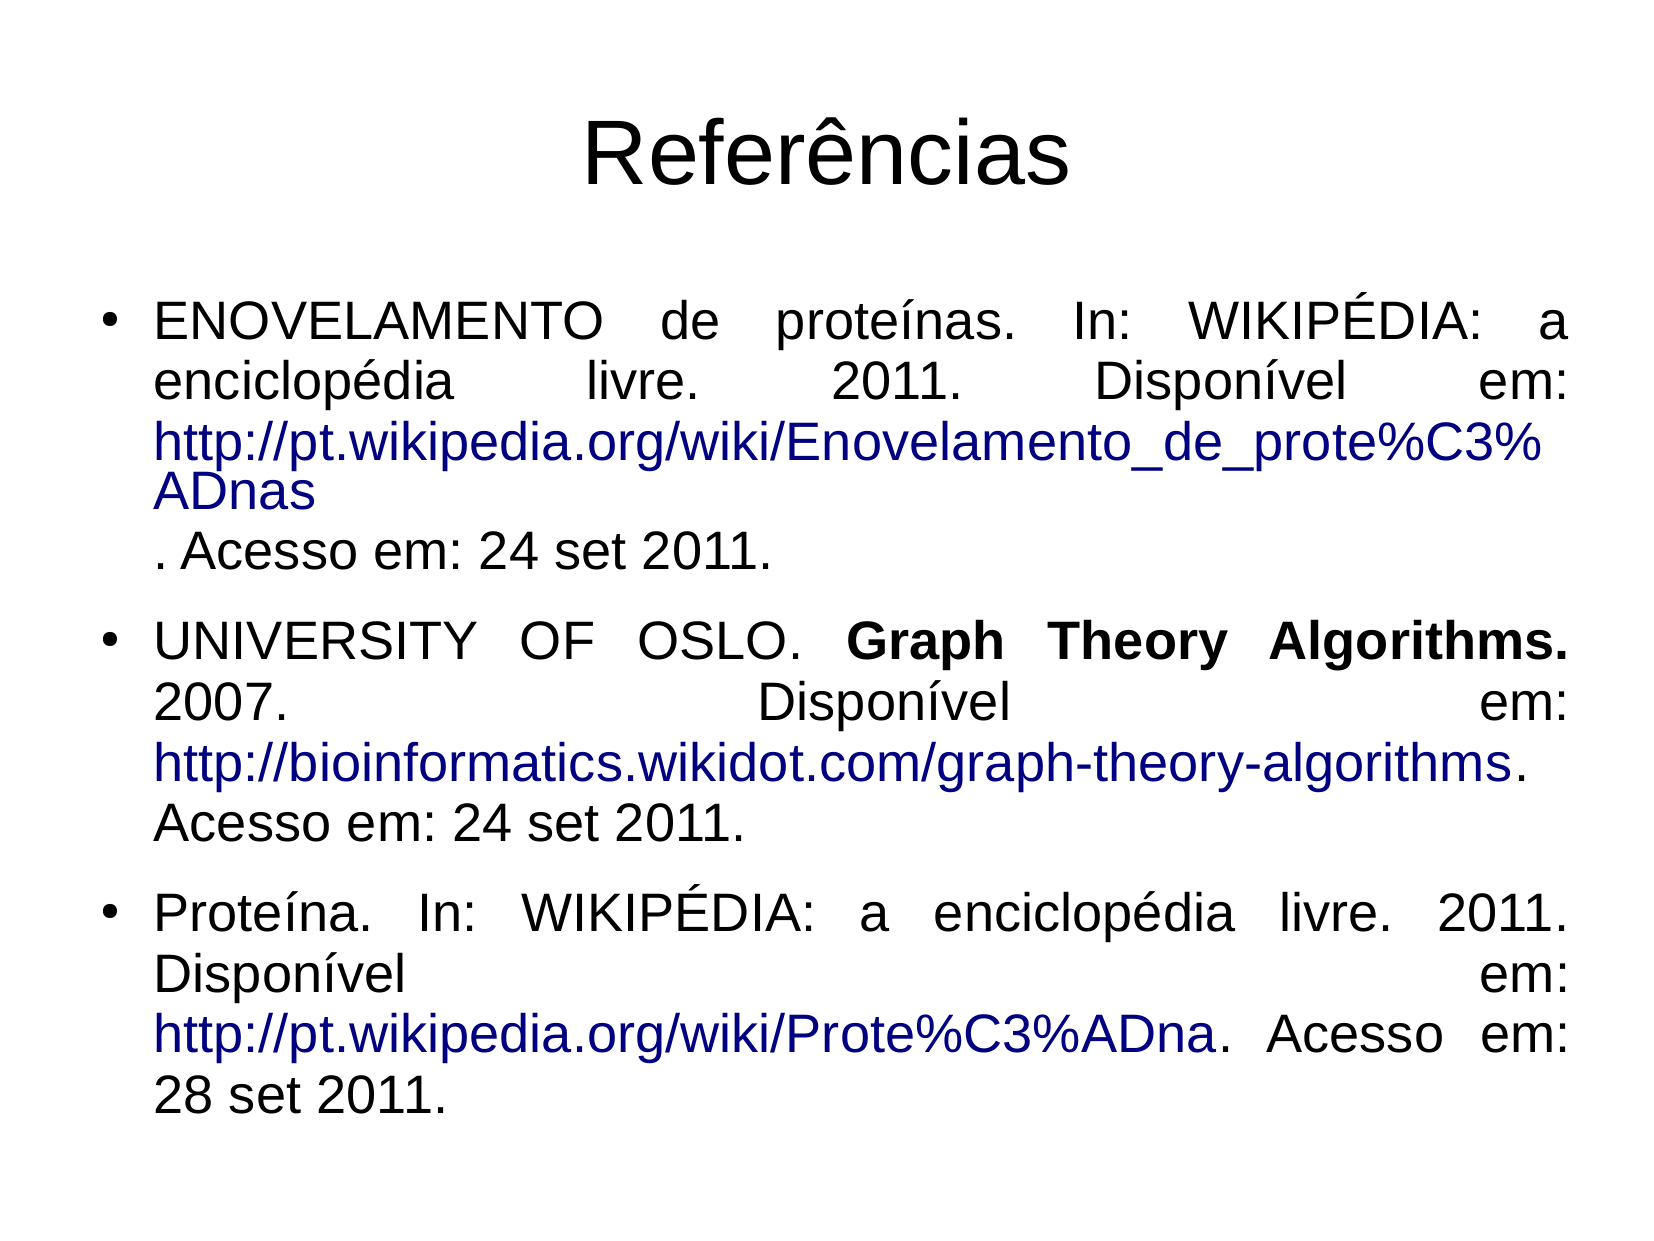

# Referências
ENOVELAMENTO de proteínas. In: WIKIPÉDIA: a enciclopédia livre. 2011. Disponível em: http://pt.wikipedia.org/wiki/Enovelamento_de_prote%C3%ADnas. Acesso em: 24 set 2011.
UNIVERSITY OF OSLO. Graph Theory Algorithms. 2007. Disponível em: http://bioinformatics.wikidot.com/graph-theory-algorithms. Acesso em: 24 set 2011.
Proteína. In: WIKIPÉDIA: a enciclopédia livre. 2011. Disponível em: http://pt.wikipedia.org/wiki/Prote%C3%ADna. Acesso em: 28 set 2011.